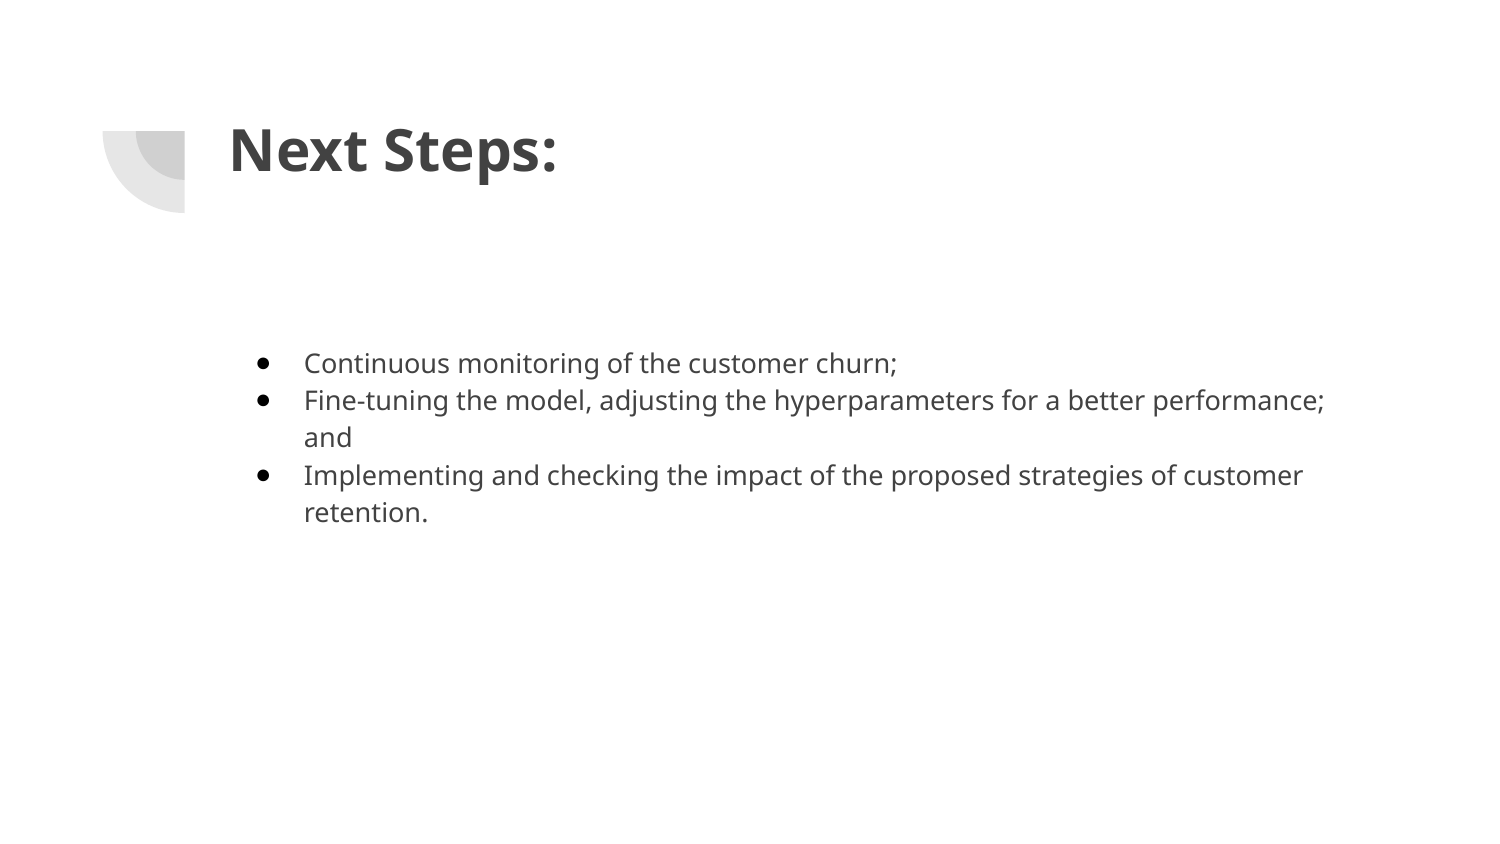

# Next Steps:
Continuous monitoring of the customer churn;
Fine-tuning the model, adjusting the hyperparameters for a better performance; and
Implementing and checking the impact of the proposed strategies of customer retention.